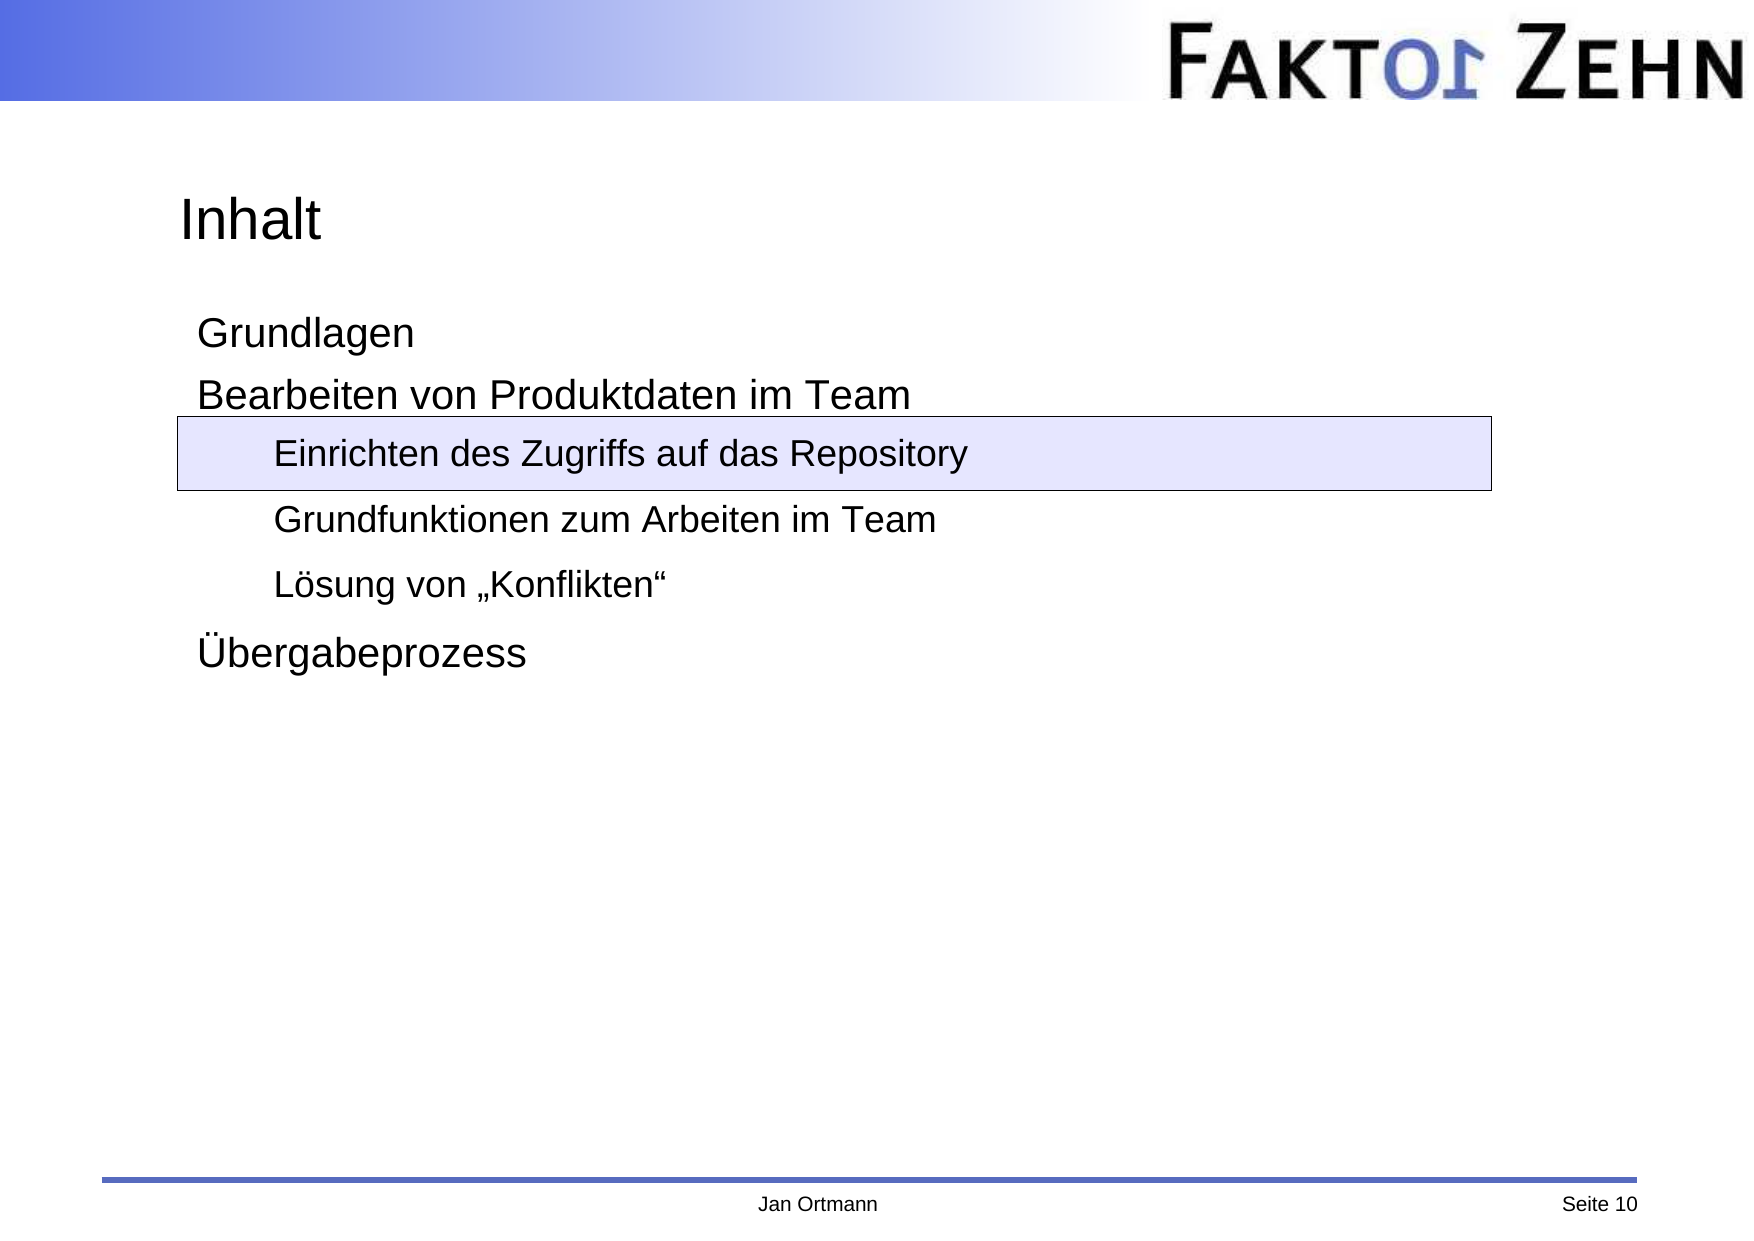

# Inhalt
Grundlagen
Bearbeiten von Produktdaten im Team
Einrichten des Zugriffs auf das Repository
Grundfunktionen zum Arbeiten im Team
Lösung von „Konflikten“
Übergabeprozess